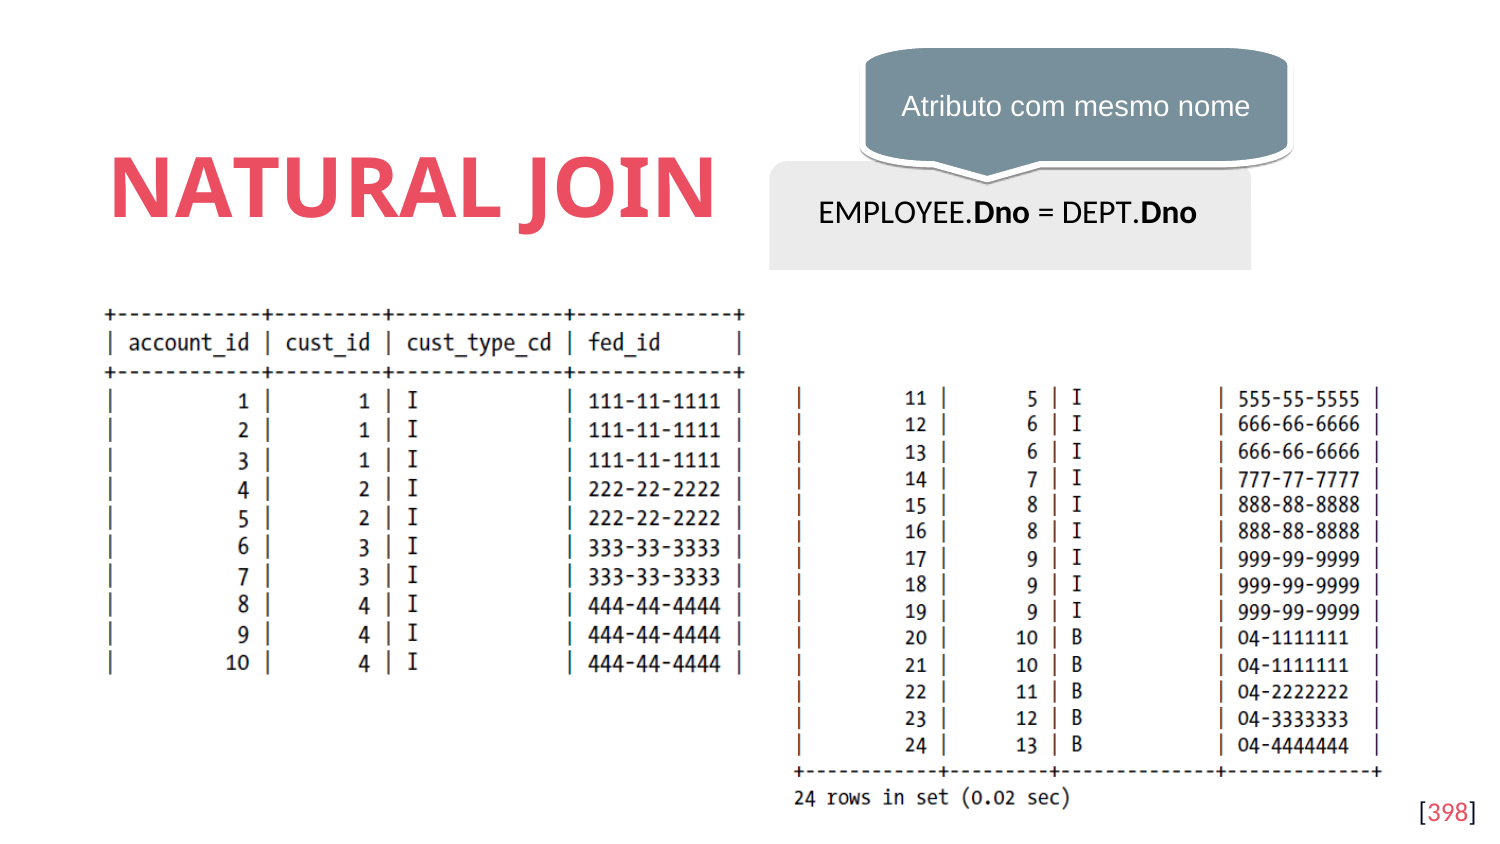

Atributo com mesmo nome
NATURAL JOIN
EMPLOYEE.Dno = DEPT.Dno